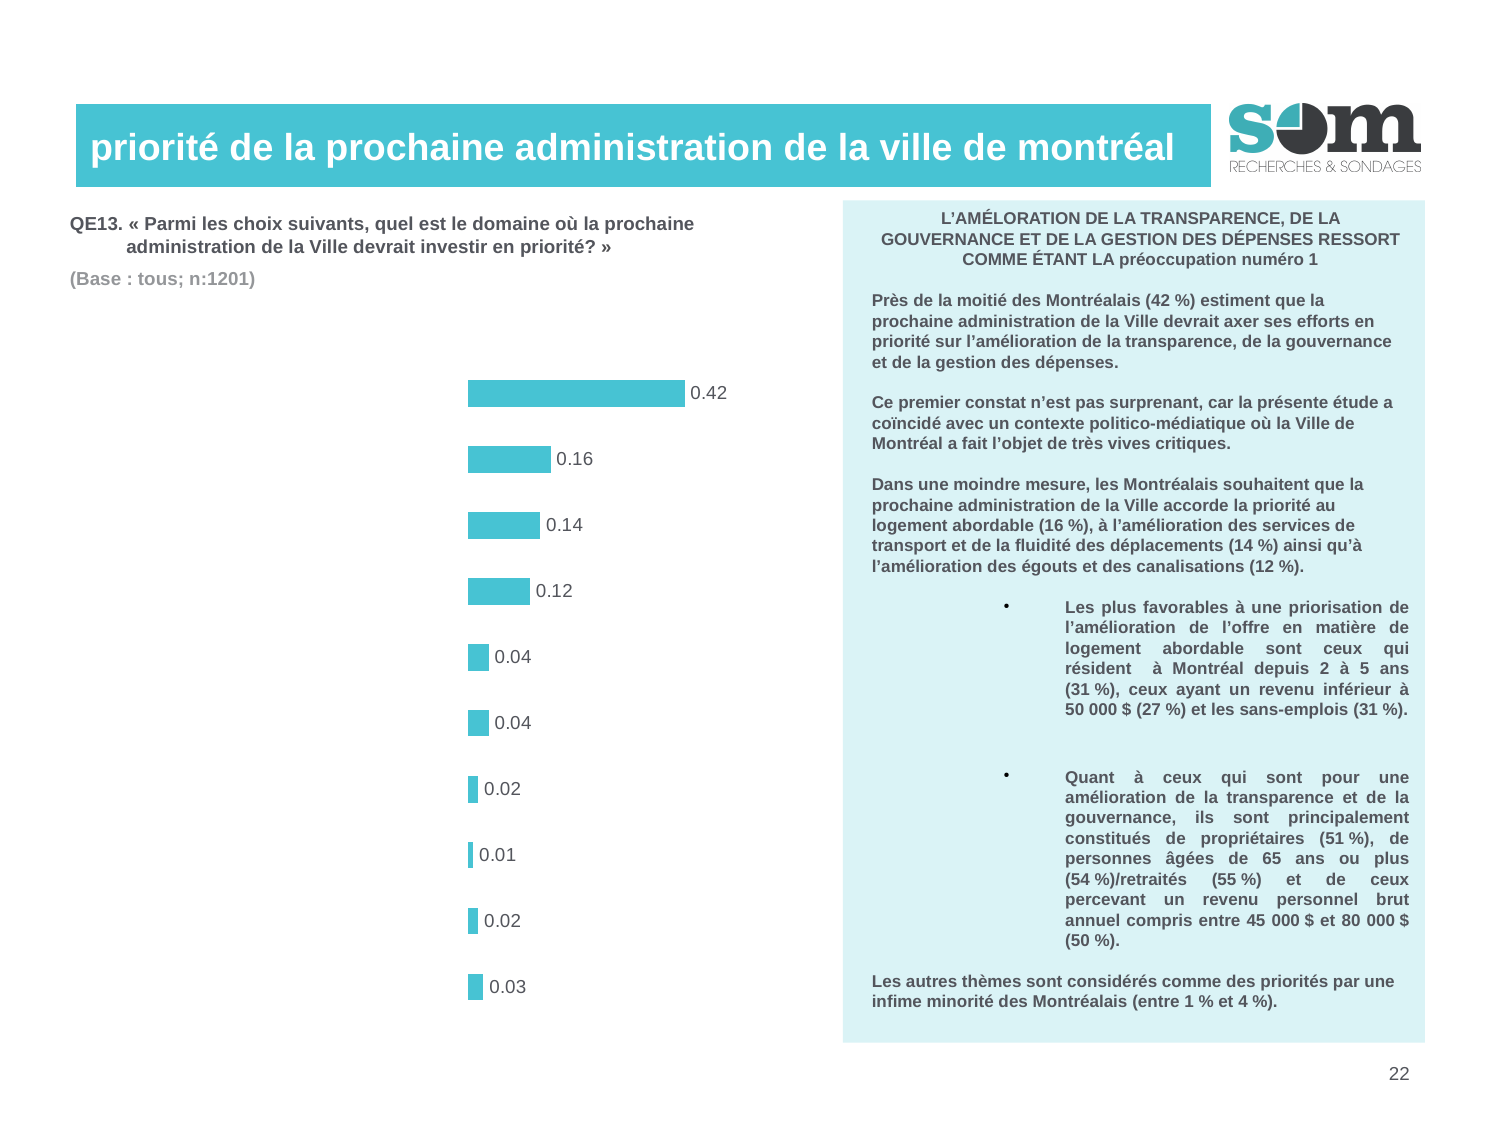

priorité de la prochaine administration de la ville de montréal
# L’AMÉLORATION DE LA TRANSPARENCE, DE LA GOUVERNANCE ET DE LA GESTION DES DÉPENSES RESSORT COMME ÉTANT LA préoccupation numéro 1
Près de la moitié des Montréalais (42 %) estiment que la prochaine administration de la Ville devrait axer ses efforts en priorité sur l’amélioration de la transparence, de la gouvernance et de la gestion des dépenses.
Ce premier constat n’est pas surprenant, car la présente étude a coïncidé avec un contexte politico-médiatique où la Ville de Montréal a fait l’objet de très vives critiques.
Dans une moindre mesure, les Montréalais souhaitent que la prochaine administration de la Ville accorde la priorité au logement abordable (16 %), à l’amélioration des services de transport et de la fluidité des déplacements (14 %) ainsi qu’à l’amélioration des égouts et des canalisations (12 %).
Les plus favorables à une priorisation de l’amélioration de l’offre en matière de logement abordable sont ceux qui résident à Montréal depuis 2 à 5 ans (31 %), ceux ayant un revenu inférieur à 50 000 $ (27 %) et les sans-emplois (31 %).
Quant à ceux qui sont pour une amélioration de la transparence et de la gouvernance, ils sont principalement constitués de propriétaires (51 %), de personnes âgées de 65 ans ou plus (54 %)/retraités (55 %) et de ceux percevant un revenu personnel brut annuel compris entre 45 000 $ et 80 000 $ (50 %).
Les autres thèmes sont considérés comme des priorités par une infime minorité des Montréalais (entre 1 % et 4 %).
QE13. « Parmi les choix suivants, quel est le domaine où la prochaine administration de la Ville devrait investir en priorité? »
(Base : tous; n:1201)
### Chart
| Category | |
|---|---|
| Ne sait pas | 0.03 |
| Autre | 0.02 |
| Gestion numérique des services pour une ville intelligente | 0.01 |
| Développement des espaces verts, des infrastructures de loisirs et de l’accès à l’eau | 0.02 |
| Environnement et gestion des matières résiduelles | 0.04 |
| Planification urbaine et aménagement du territoire | 0.04 |
| Infrastructures (égouts et canalisations) | 0.12 |
| Transport en commun, transport actif et fluidité des déplacements | 0.14 |
| Logement abordable | 0.16 |
| Amélioration de la transparence, de la gouvernance et de la gestion des dépenses | 0.42 |